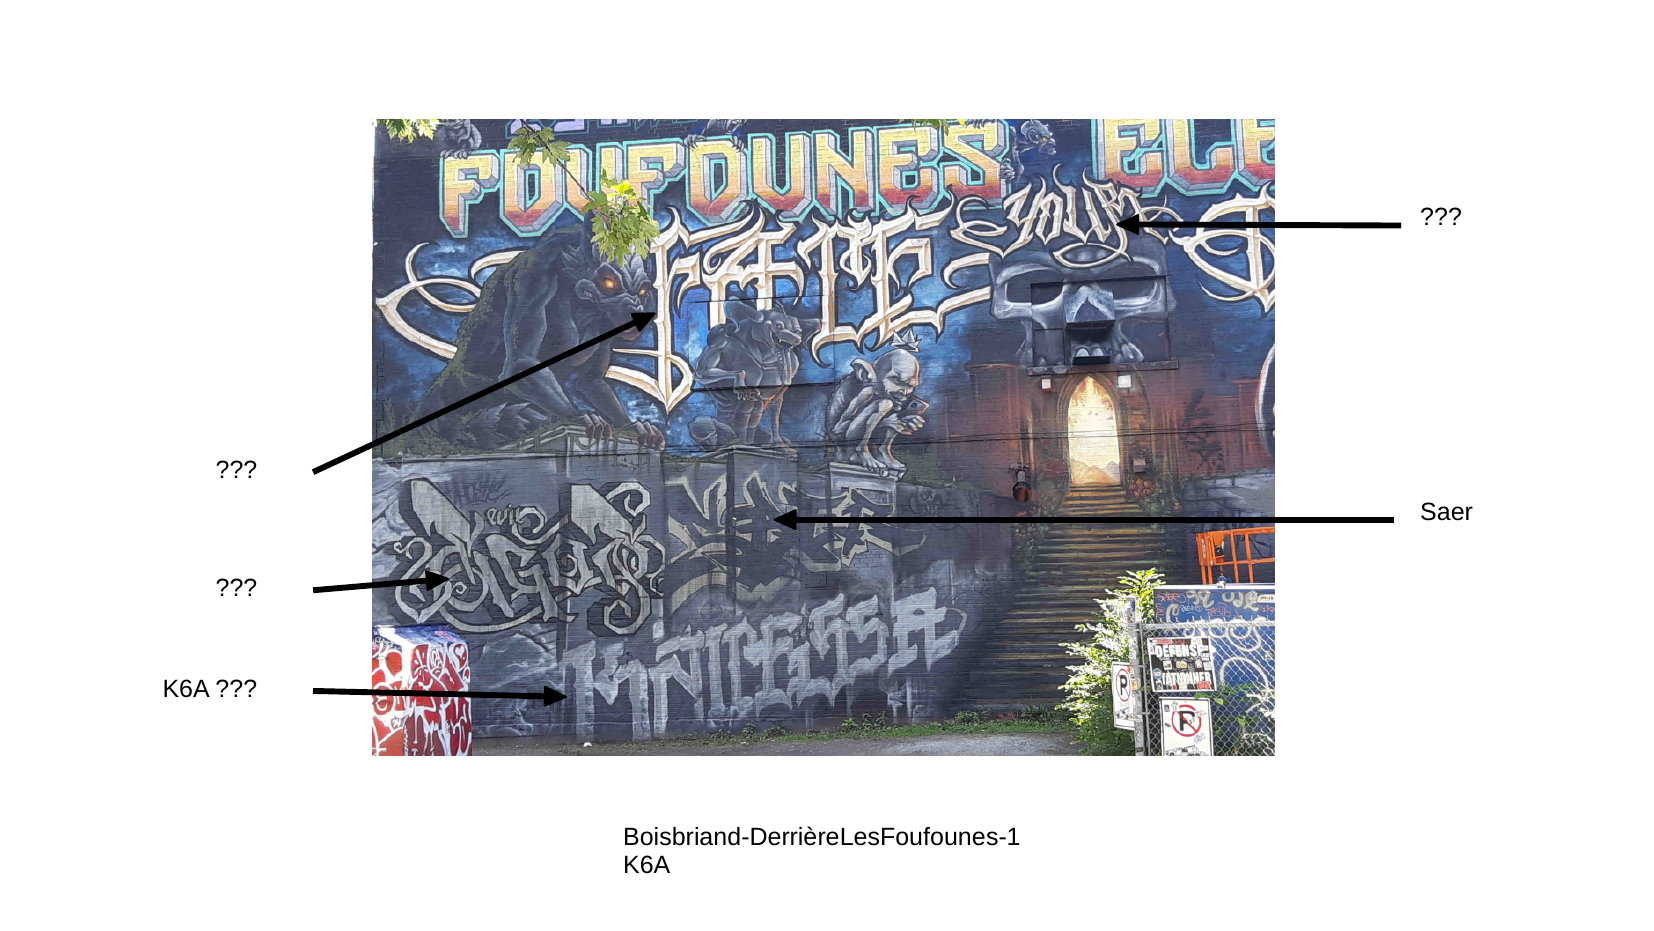

???
???
Saer
???
K6A ???
Boisbriand-DerrièreLesFoufounes-1
K6A